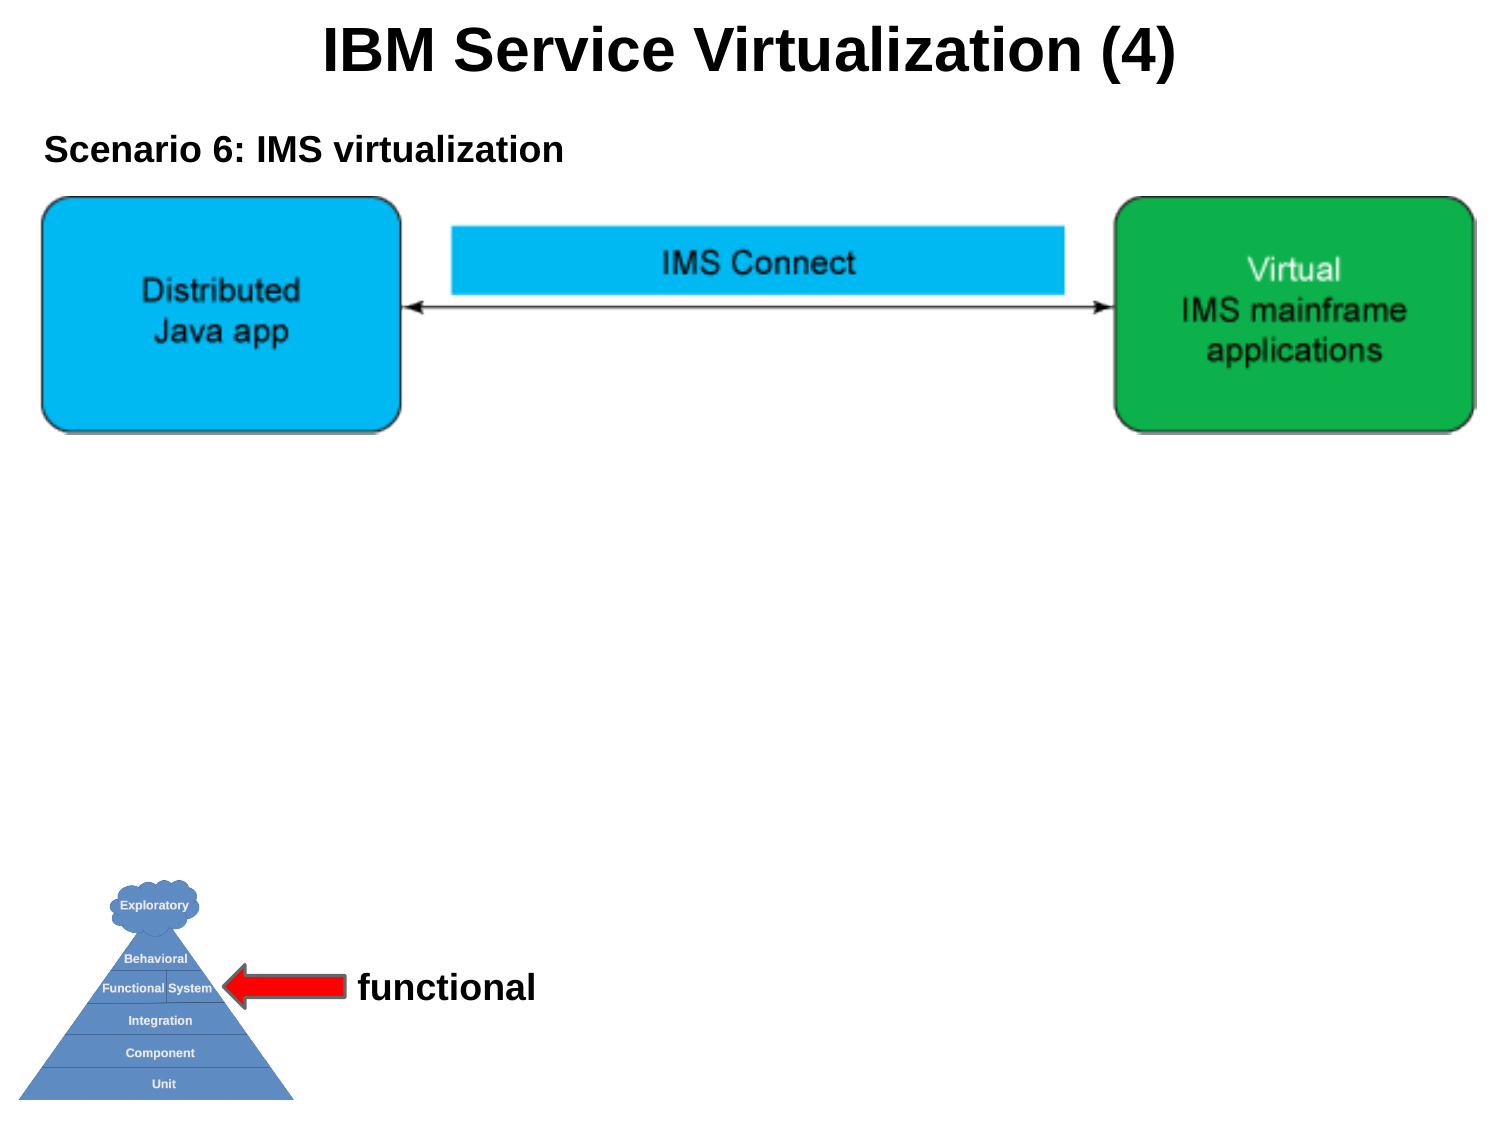

IBM Service Virtualization (4)
Scenario 6: IMS virtualization
functional